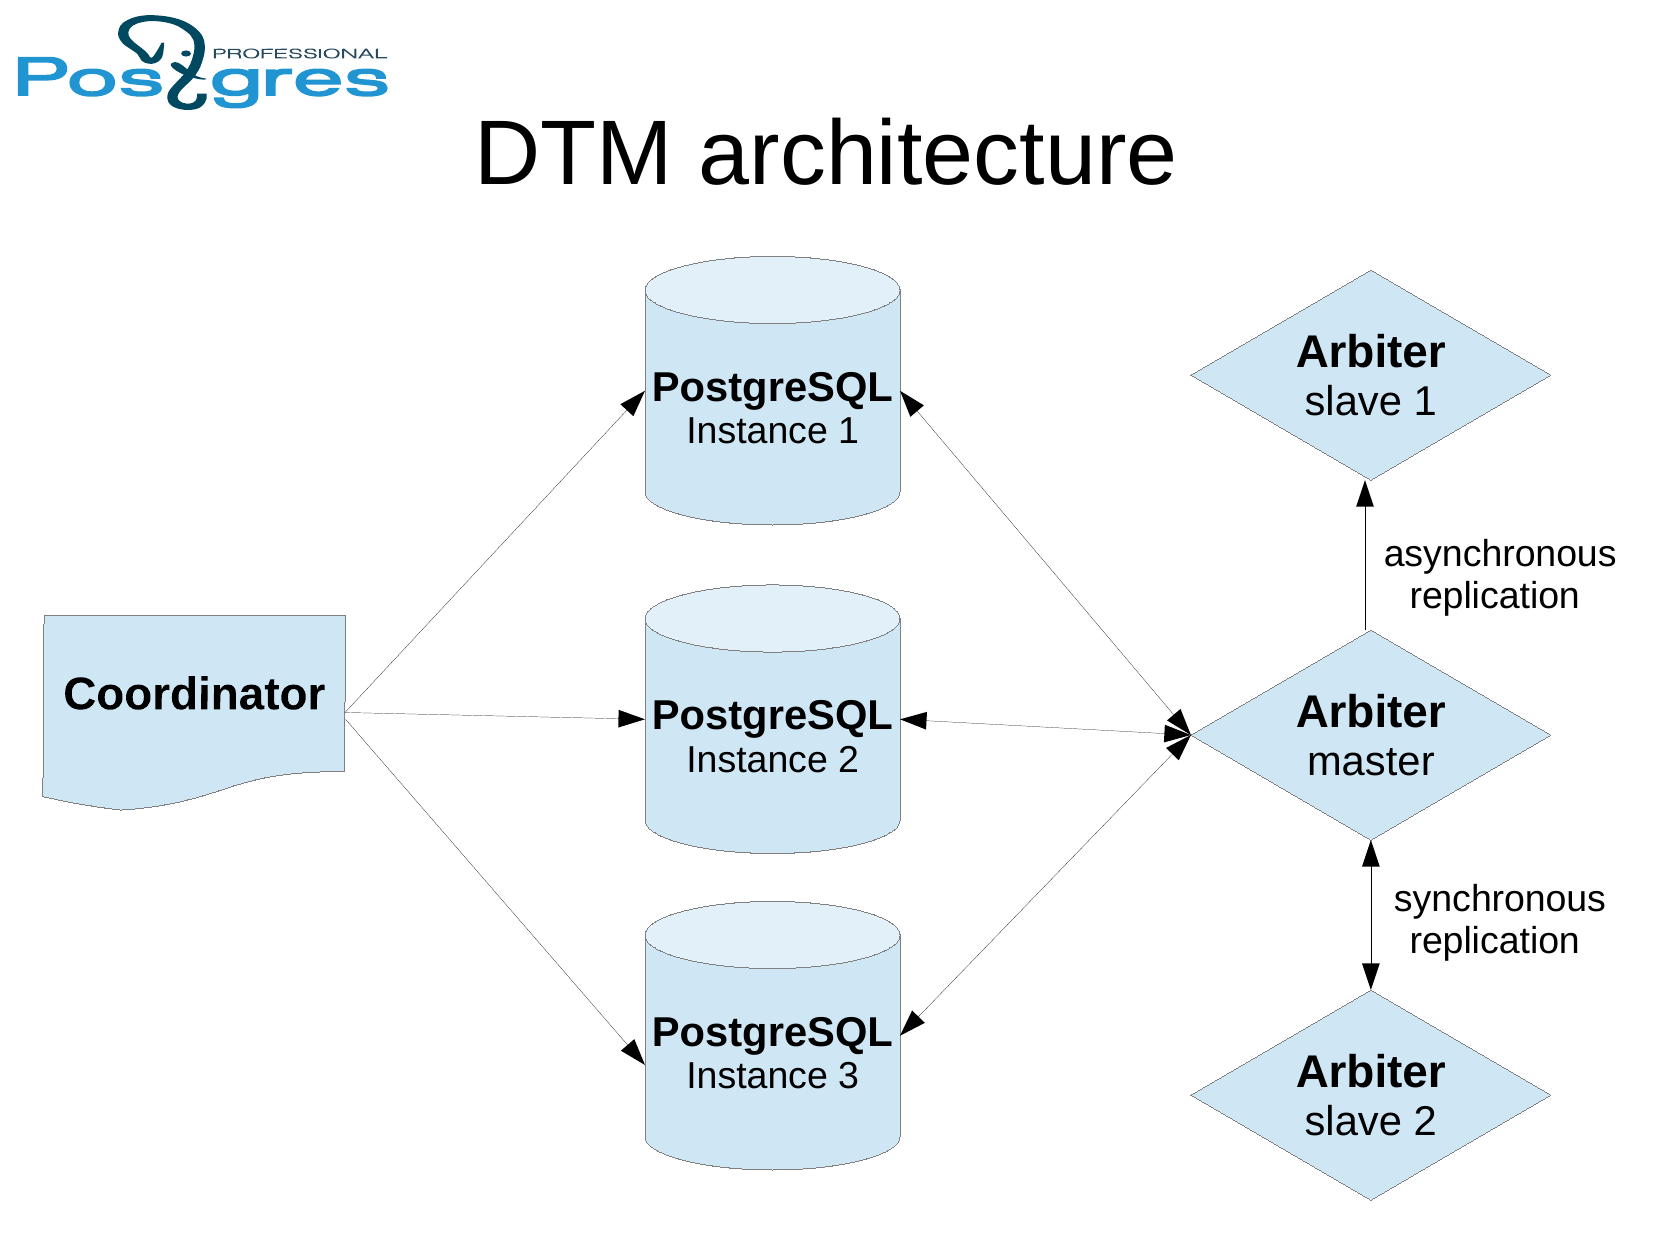

# DTM architecture
PostgreSQL
Instance 1
Arbiter
slave 1
asynchronous
replication
PostgreSQL
Instance 2
Coordinator
Arbiter
master
synchronous
replication
PostgreSQL
Instance 3
Arbiter
slave 2